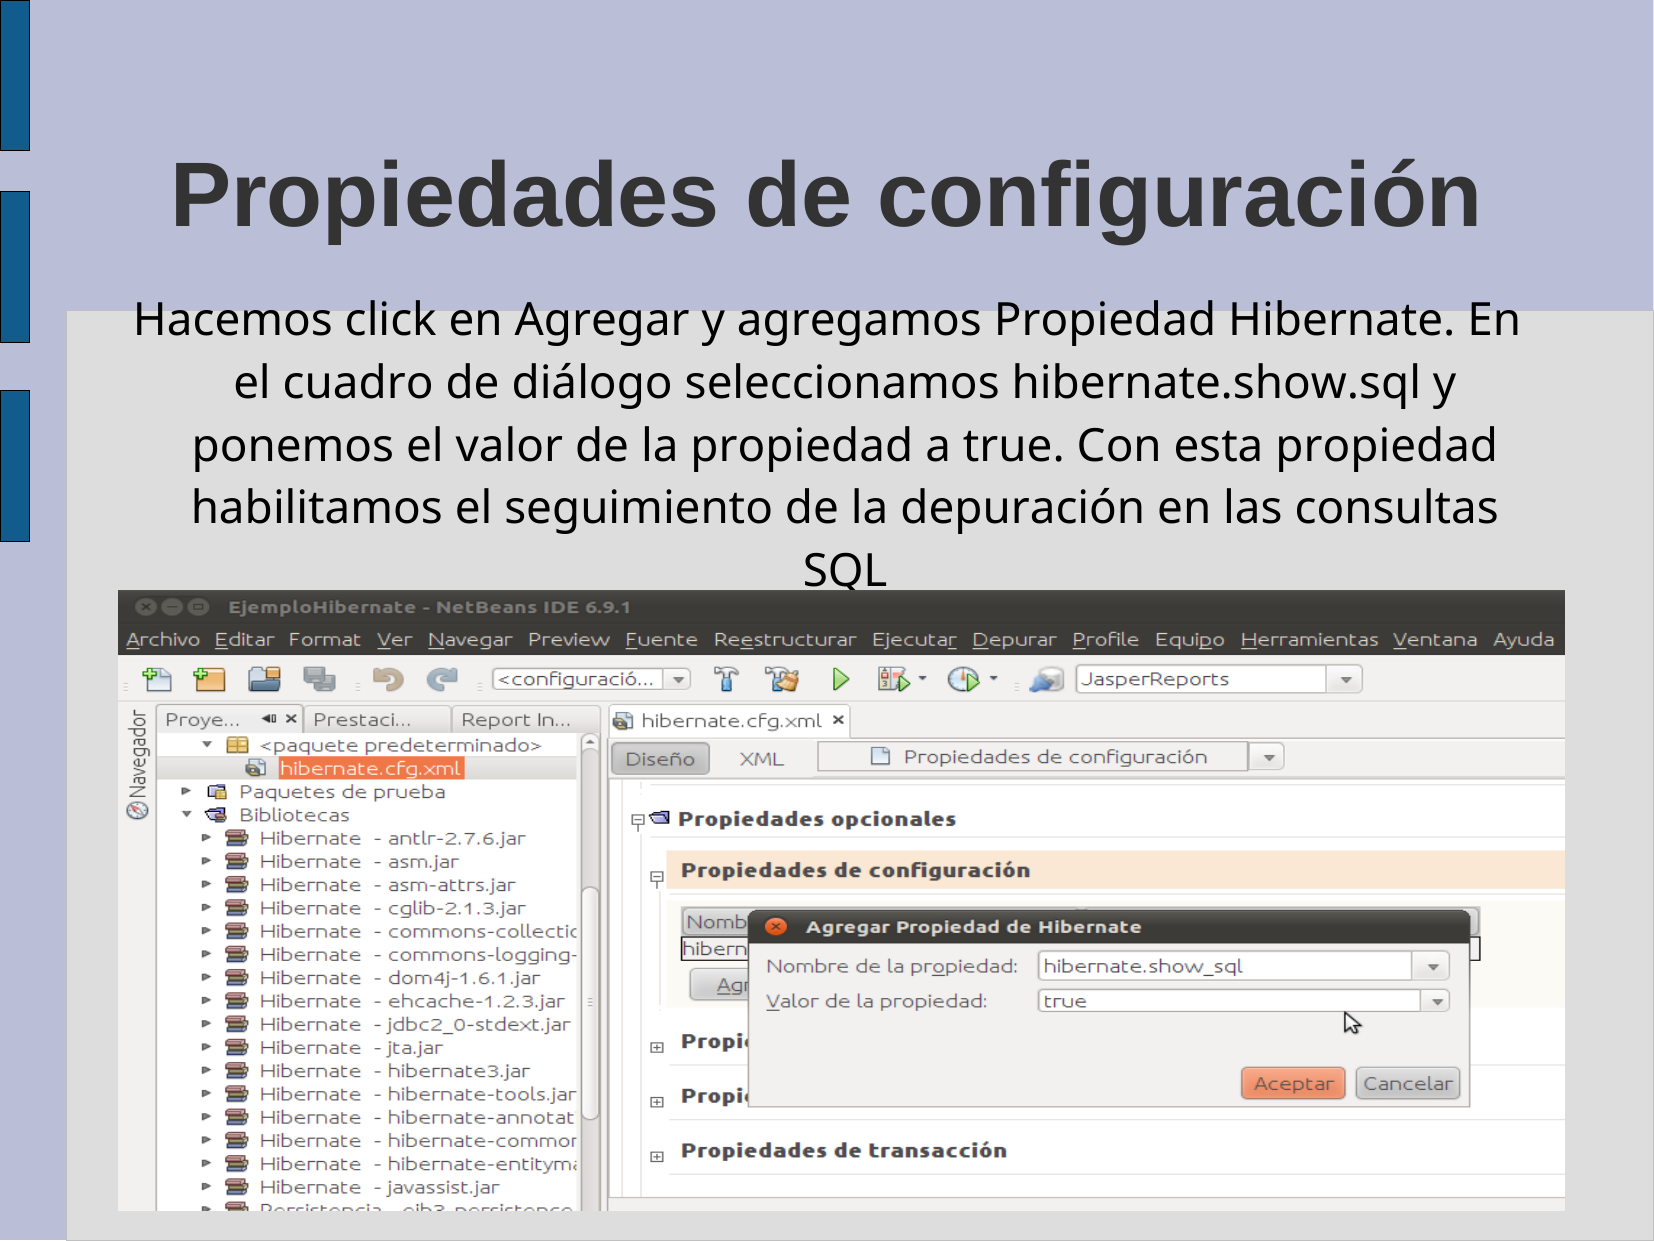

# Propiedades de configuración
Hacemos click en Agregar y agregamos Propiedad Hibernate. En el cuadro de diálogo seleccionamos hibernate.show.sql y ponemos el valor de la propiedad a true. Con esta propiedad habilitamos el seguimiento de la depuración en las consultas SQL
L.